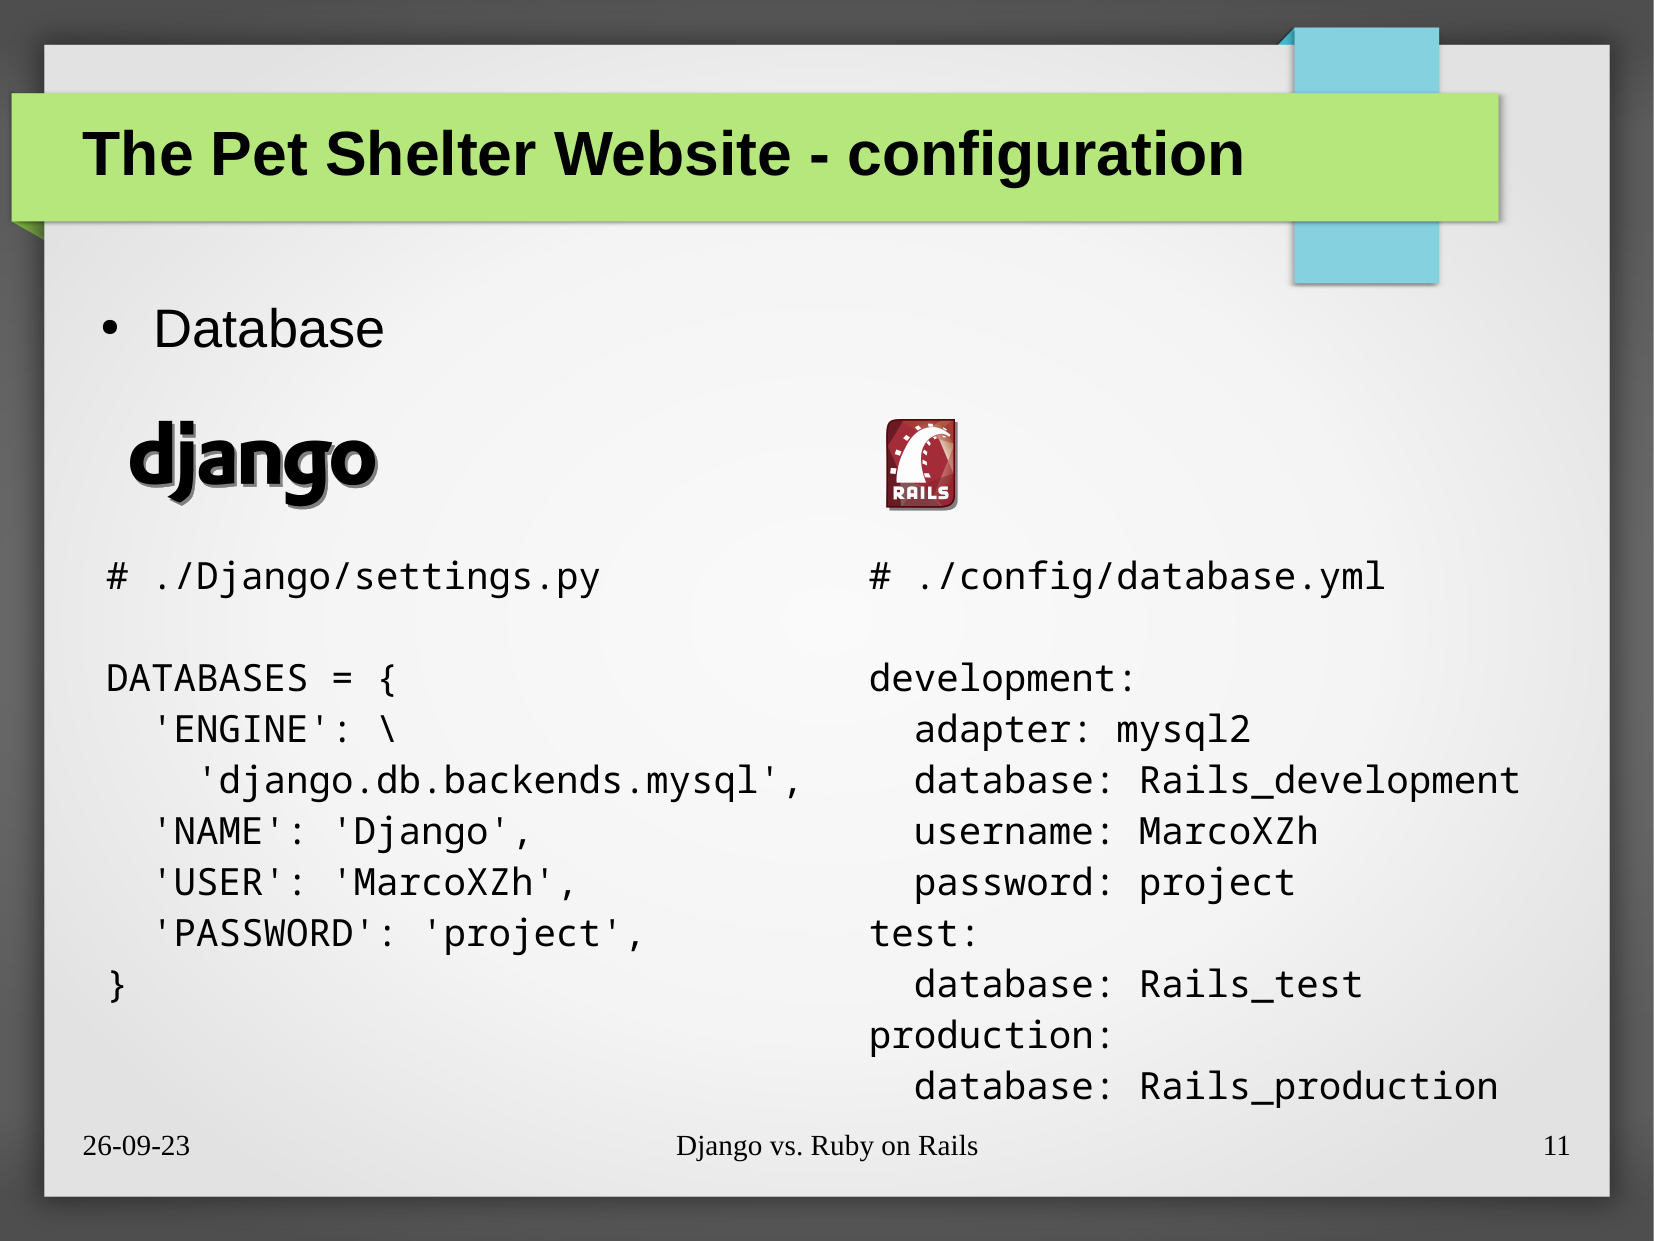

# The Pet Shelter Website - configuration
Database
# ./Django/settings.py
DATABASES = {
 'ENGINE': \
 'django.db.backends.mysql',
 'NAME': 'Django',
 'USER': 'MarcoXZh',
 'PASSWORD': 'project',
}
# ./config/database.yml
development:
 adapter: mysql2
 database: Rails_development
 username: MarcoXZh
 password: project
test:
 database: Rails_test
production:
 database: Rails_production
Django vs. Ruby on Rails
11